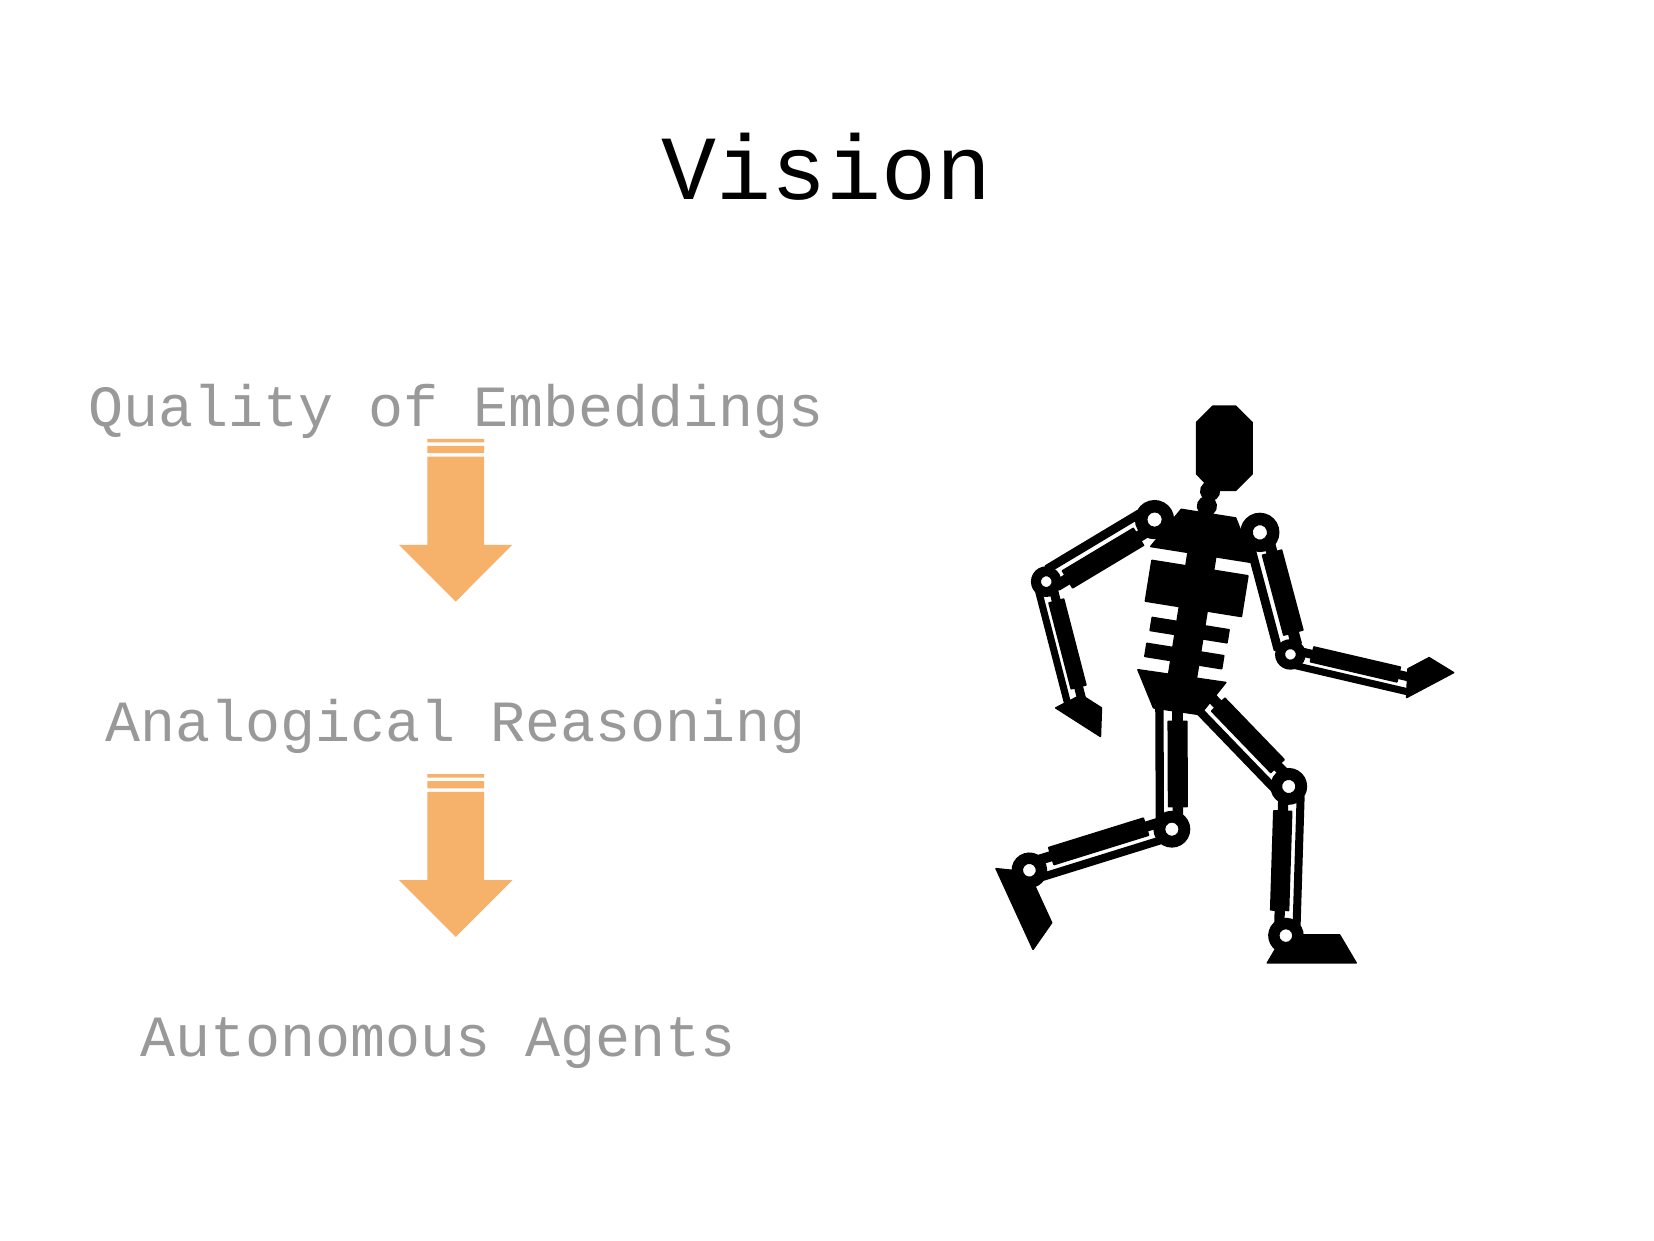

Vision
Quality of Embeddings
Analogical Reasoning
Autonomous Agents